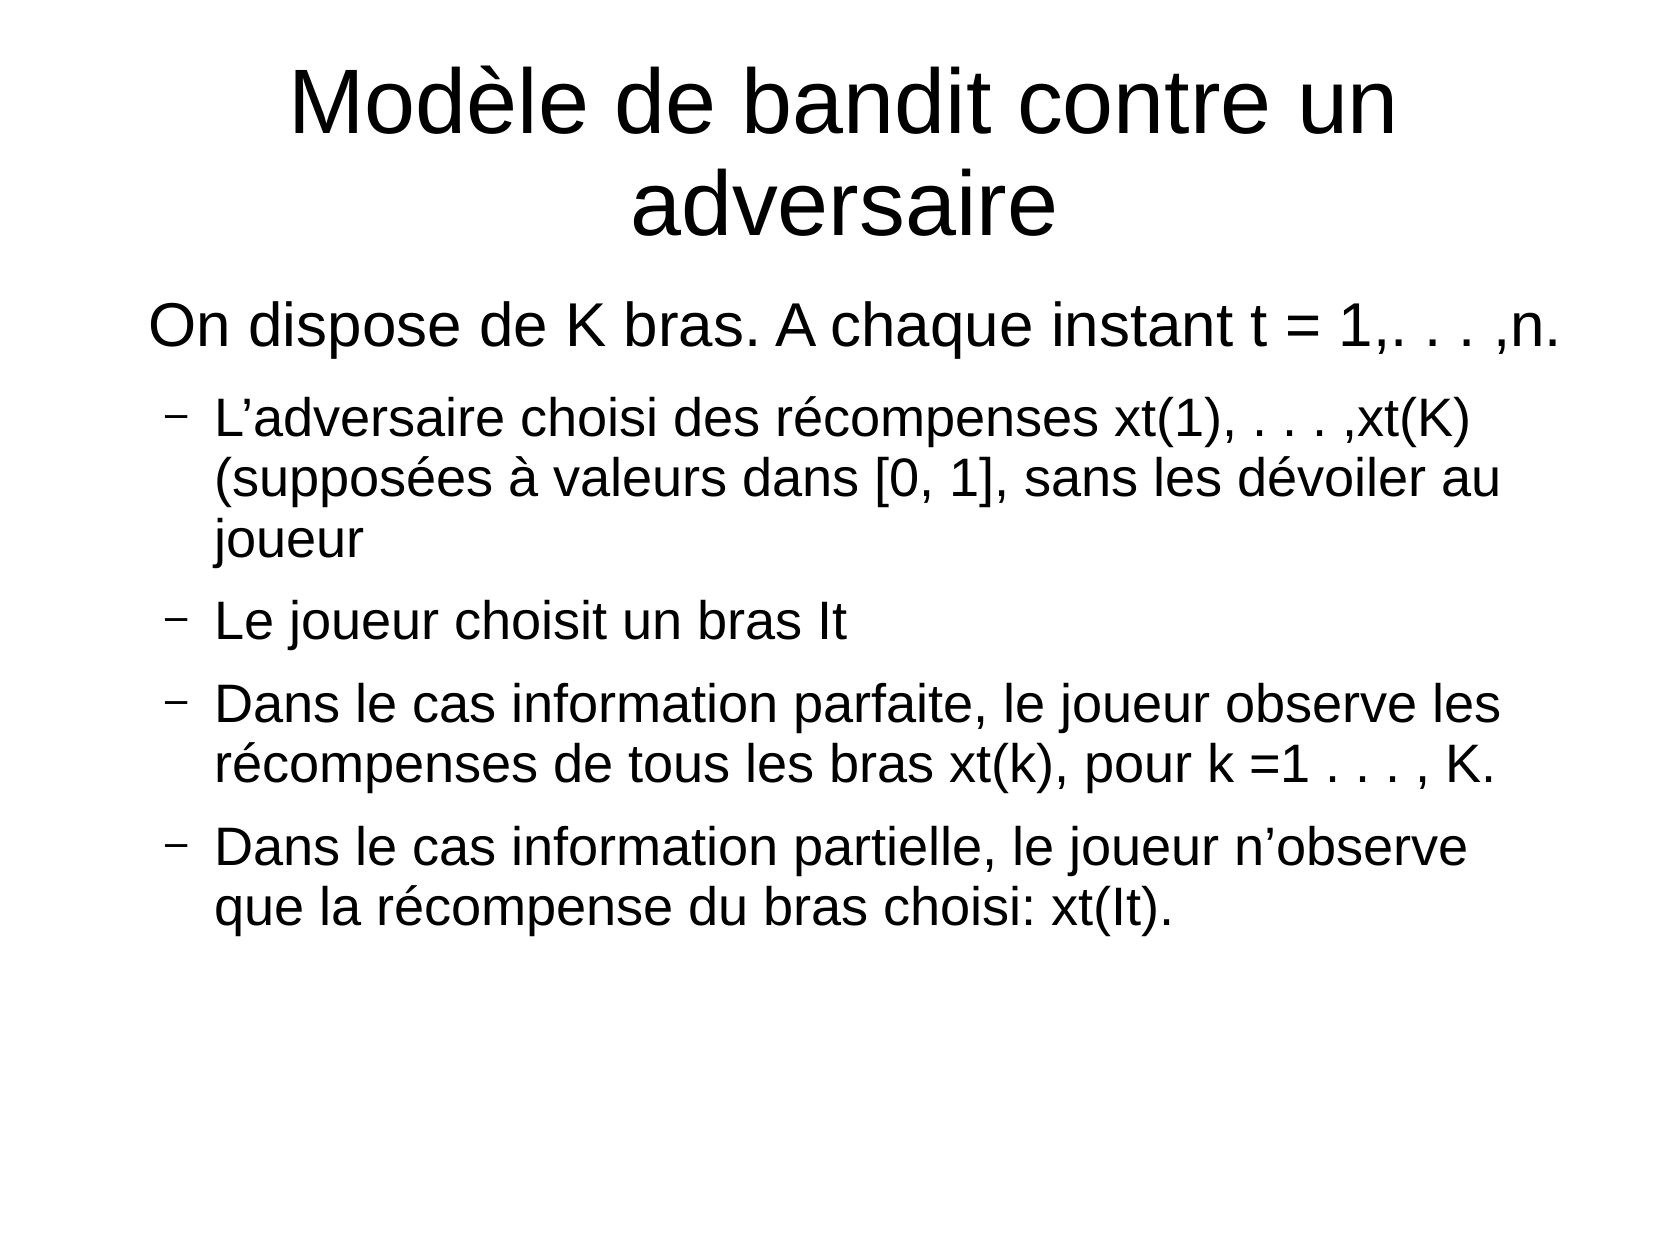

# Modèle de bandit contre un adversaire
On dispose de K bras. A chaque instant t = 1,. . . ,n.
L’adversaire choisi des récompenses xt(1), . . . ,xt(K) (supposées à valeurs dans [0, 1], sans les dévoiler au joueur
Le joueur choisit un bras It
Dans le cas information parfaite, le joueur observe les récompenses de tous les bras xt(k), pour k =1 . . . , K.
Dans le cas information partielle, le joueur n’observe que la récompense du bras choisi: xt(It).